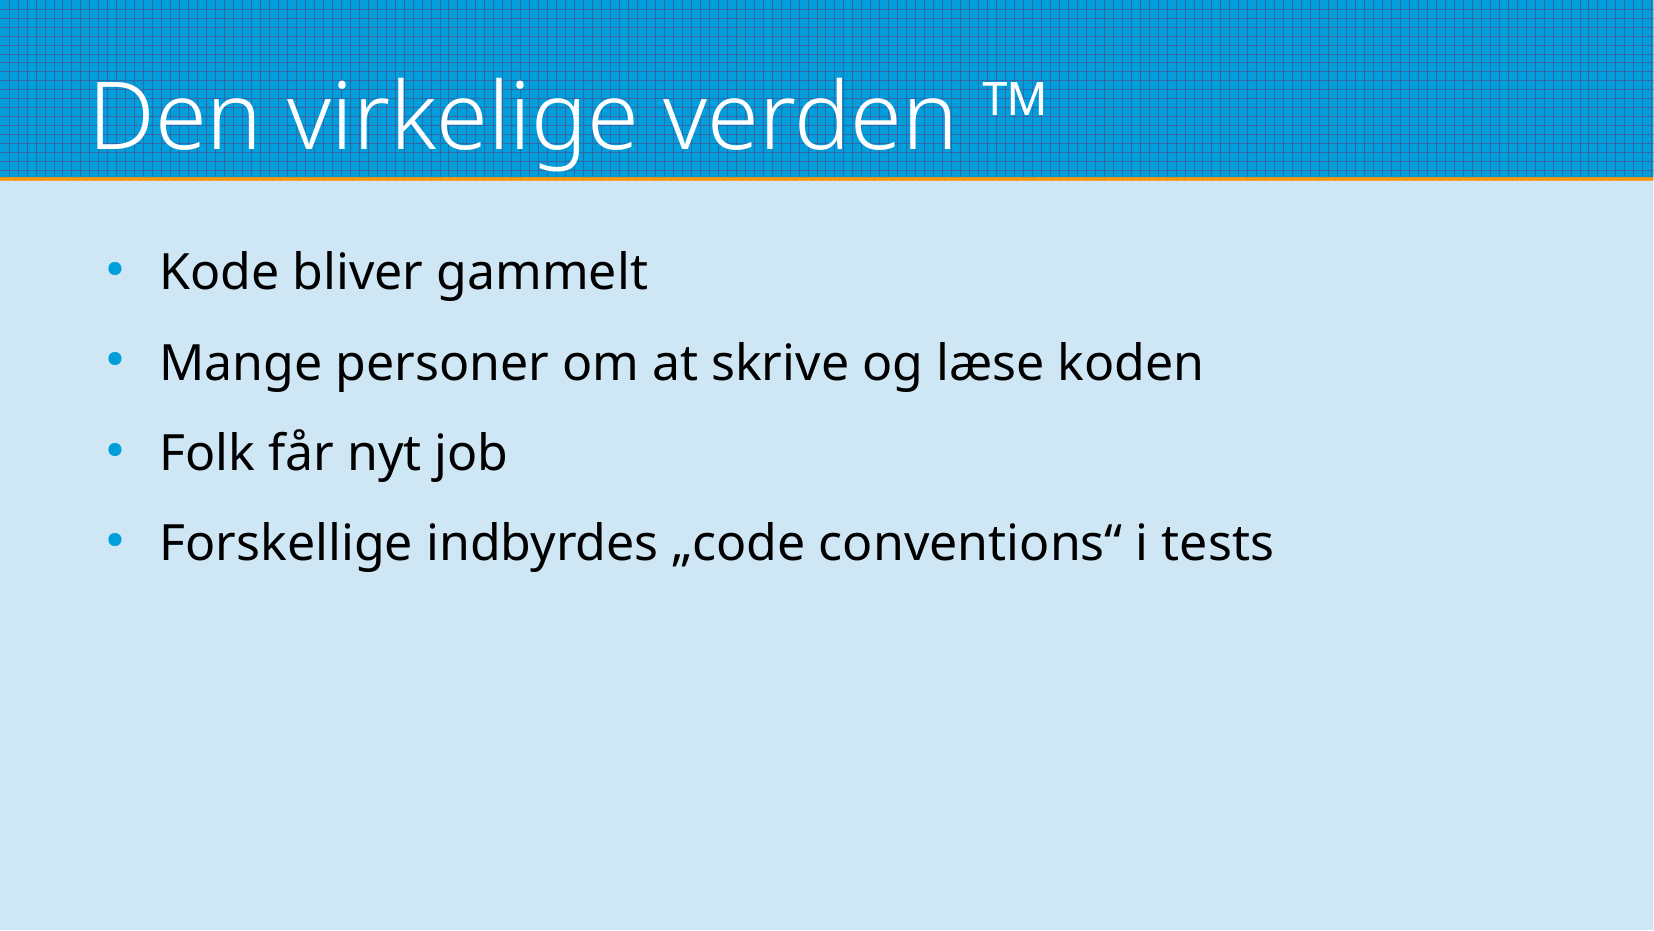

# Den virkelige verden ™
Kode bliver gammelt
Mange personer om at skrive og læse koden
Folk får nyt job
Forskellige indbyrdes „code conventions“ i tests